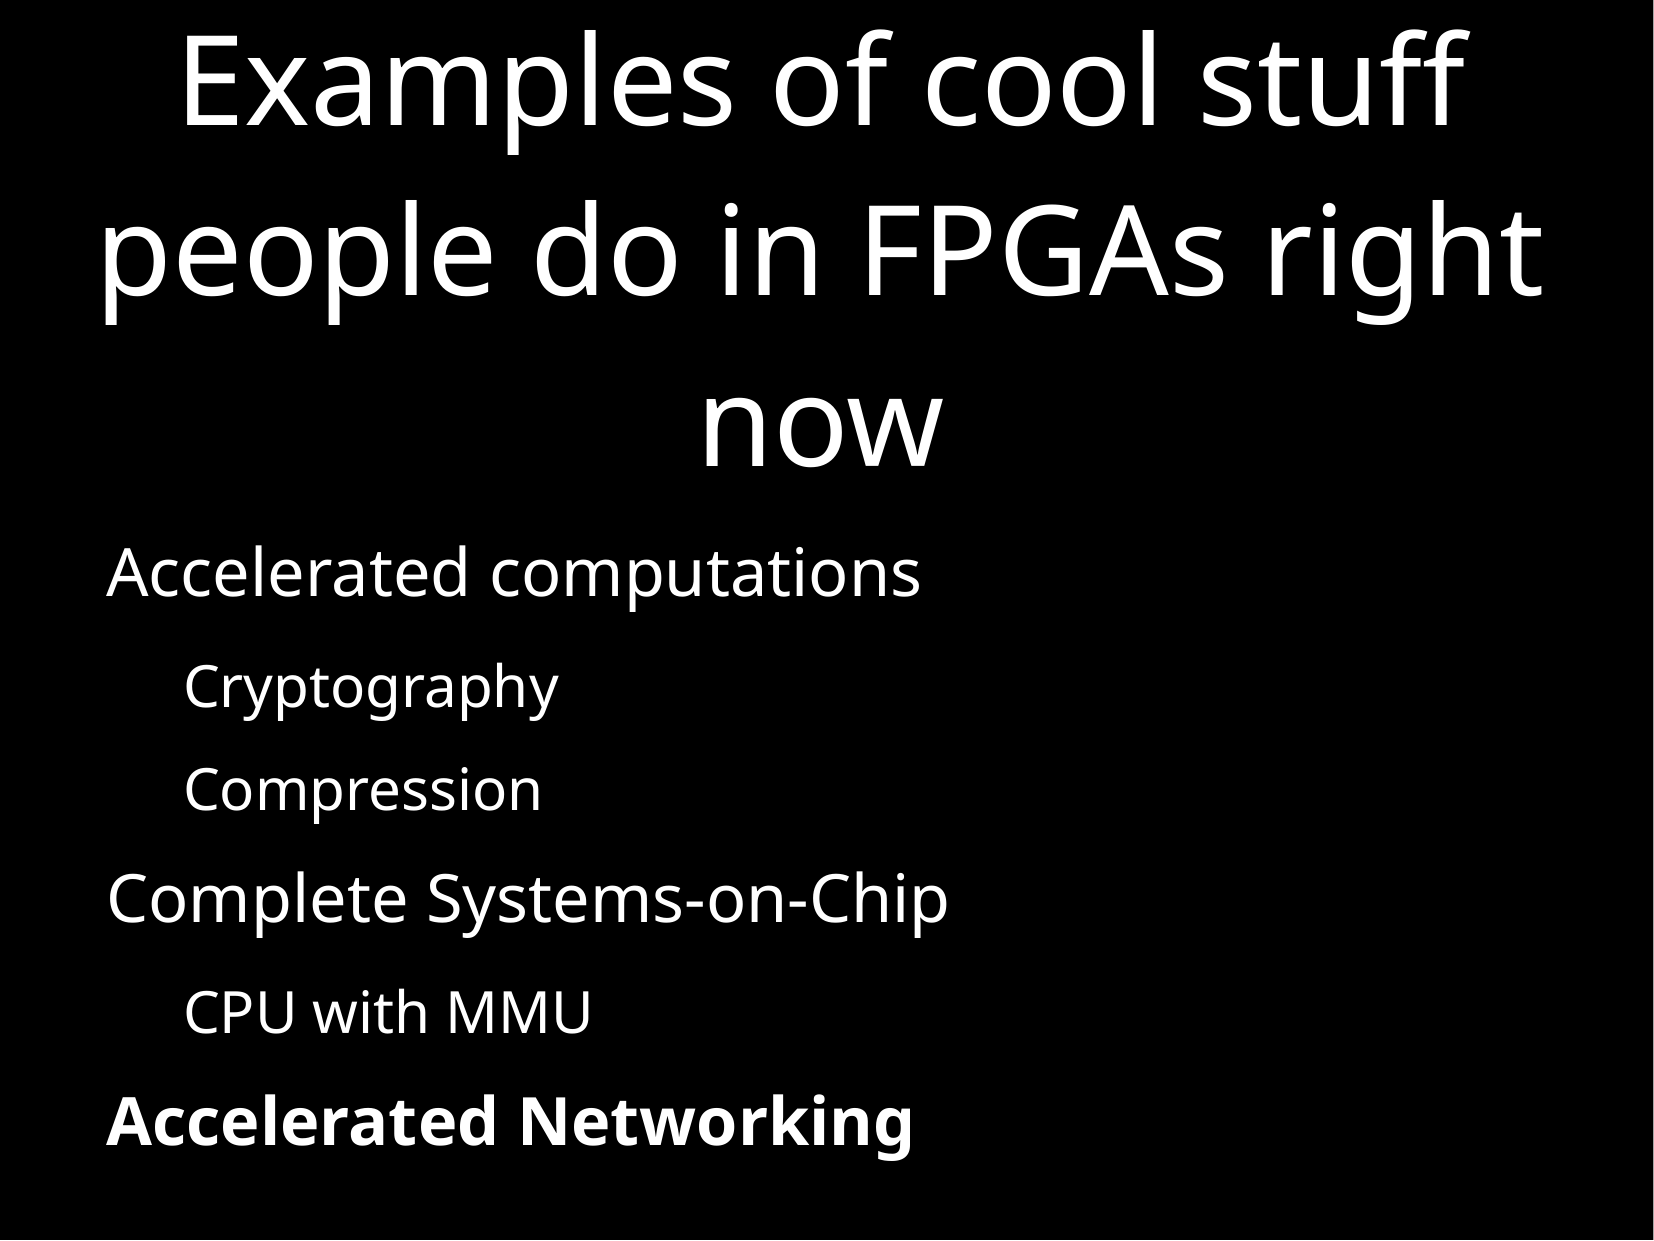

# Examples of cool stuff people do in FPGAs right now
Accelerated computations
Cryptography
Compression
Complete Systems-on-Chip
CPU with MMU
Accelerated Networking